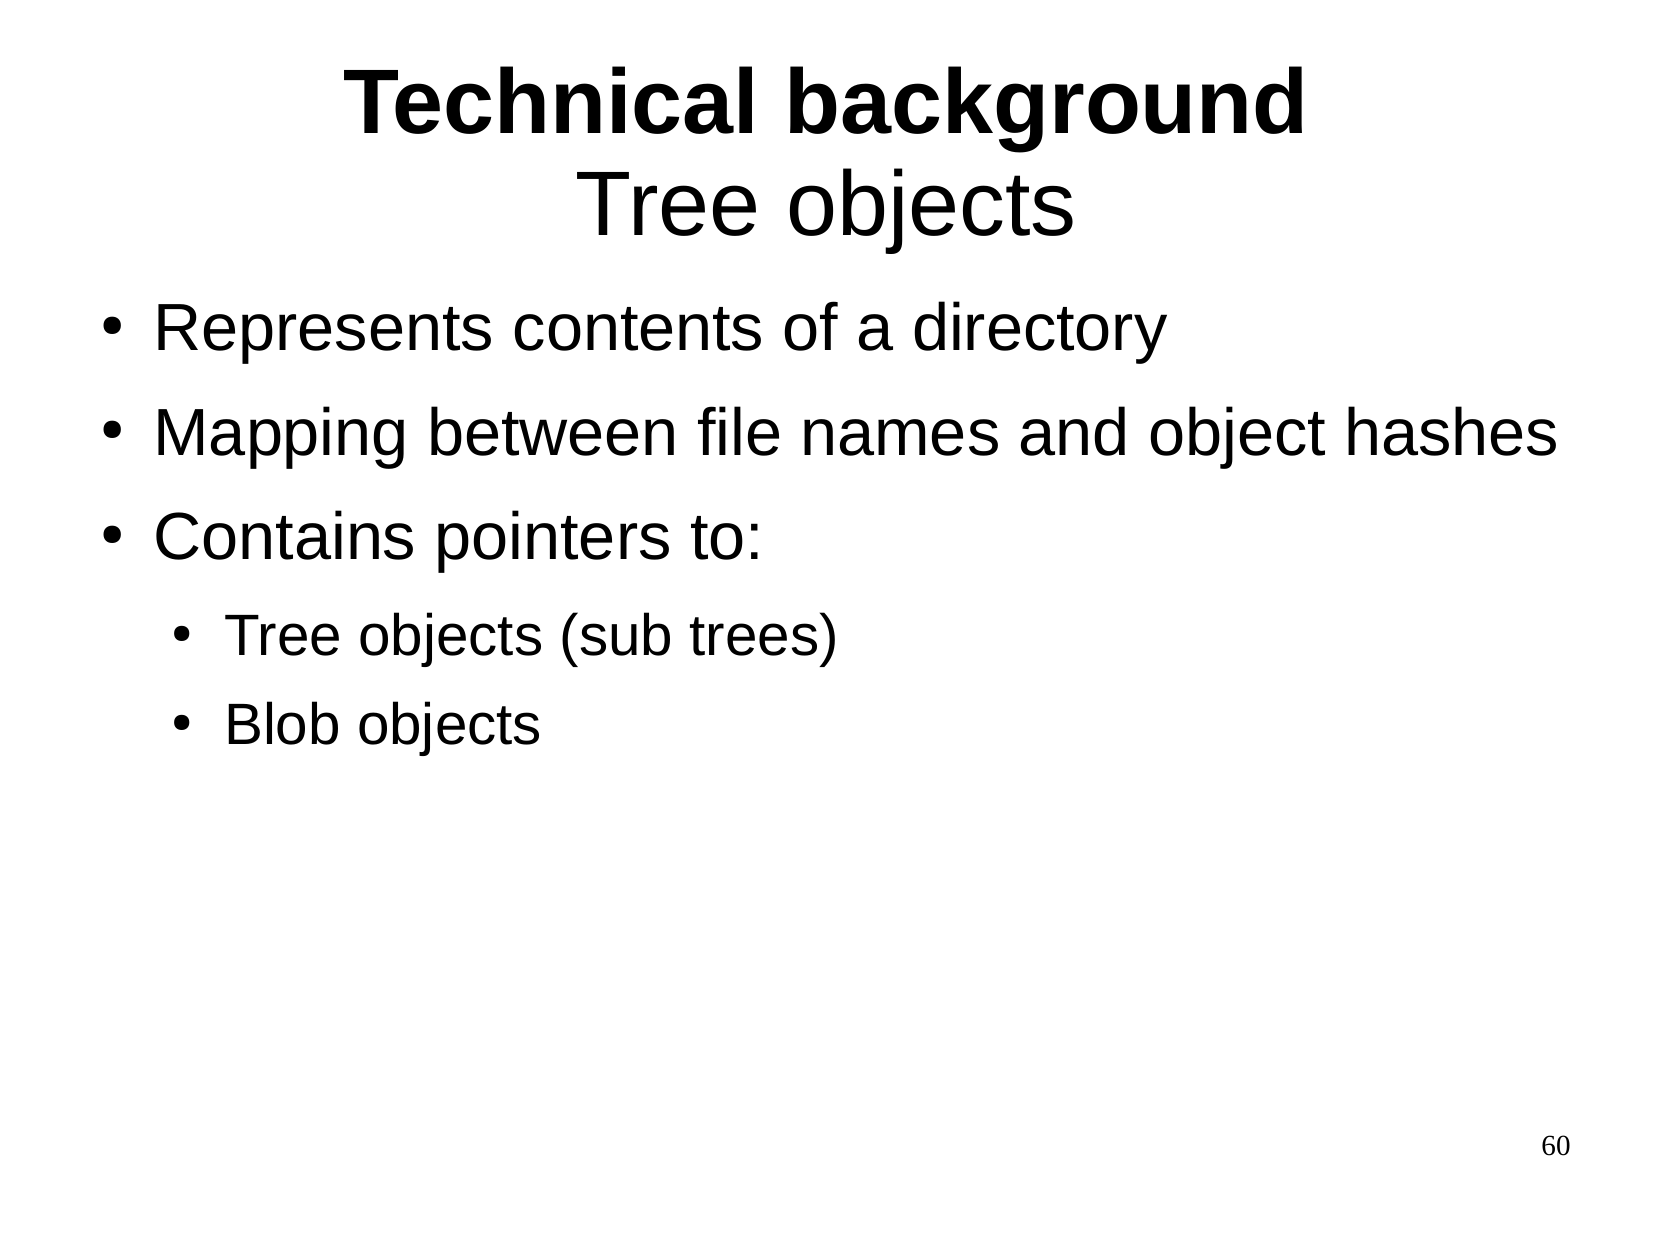

# Technical background Tree objects
Represents contents of a directory
Mapping between file names and object hashes
Contains pointers to:
Tree objects (sub trees)
Blob objects
60